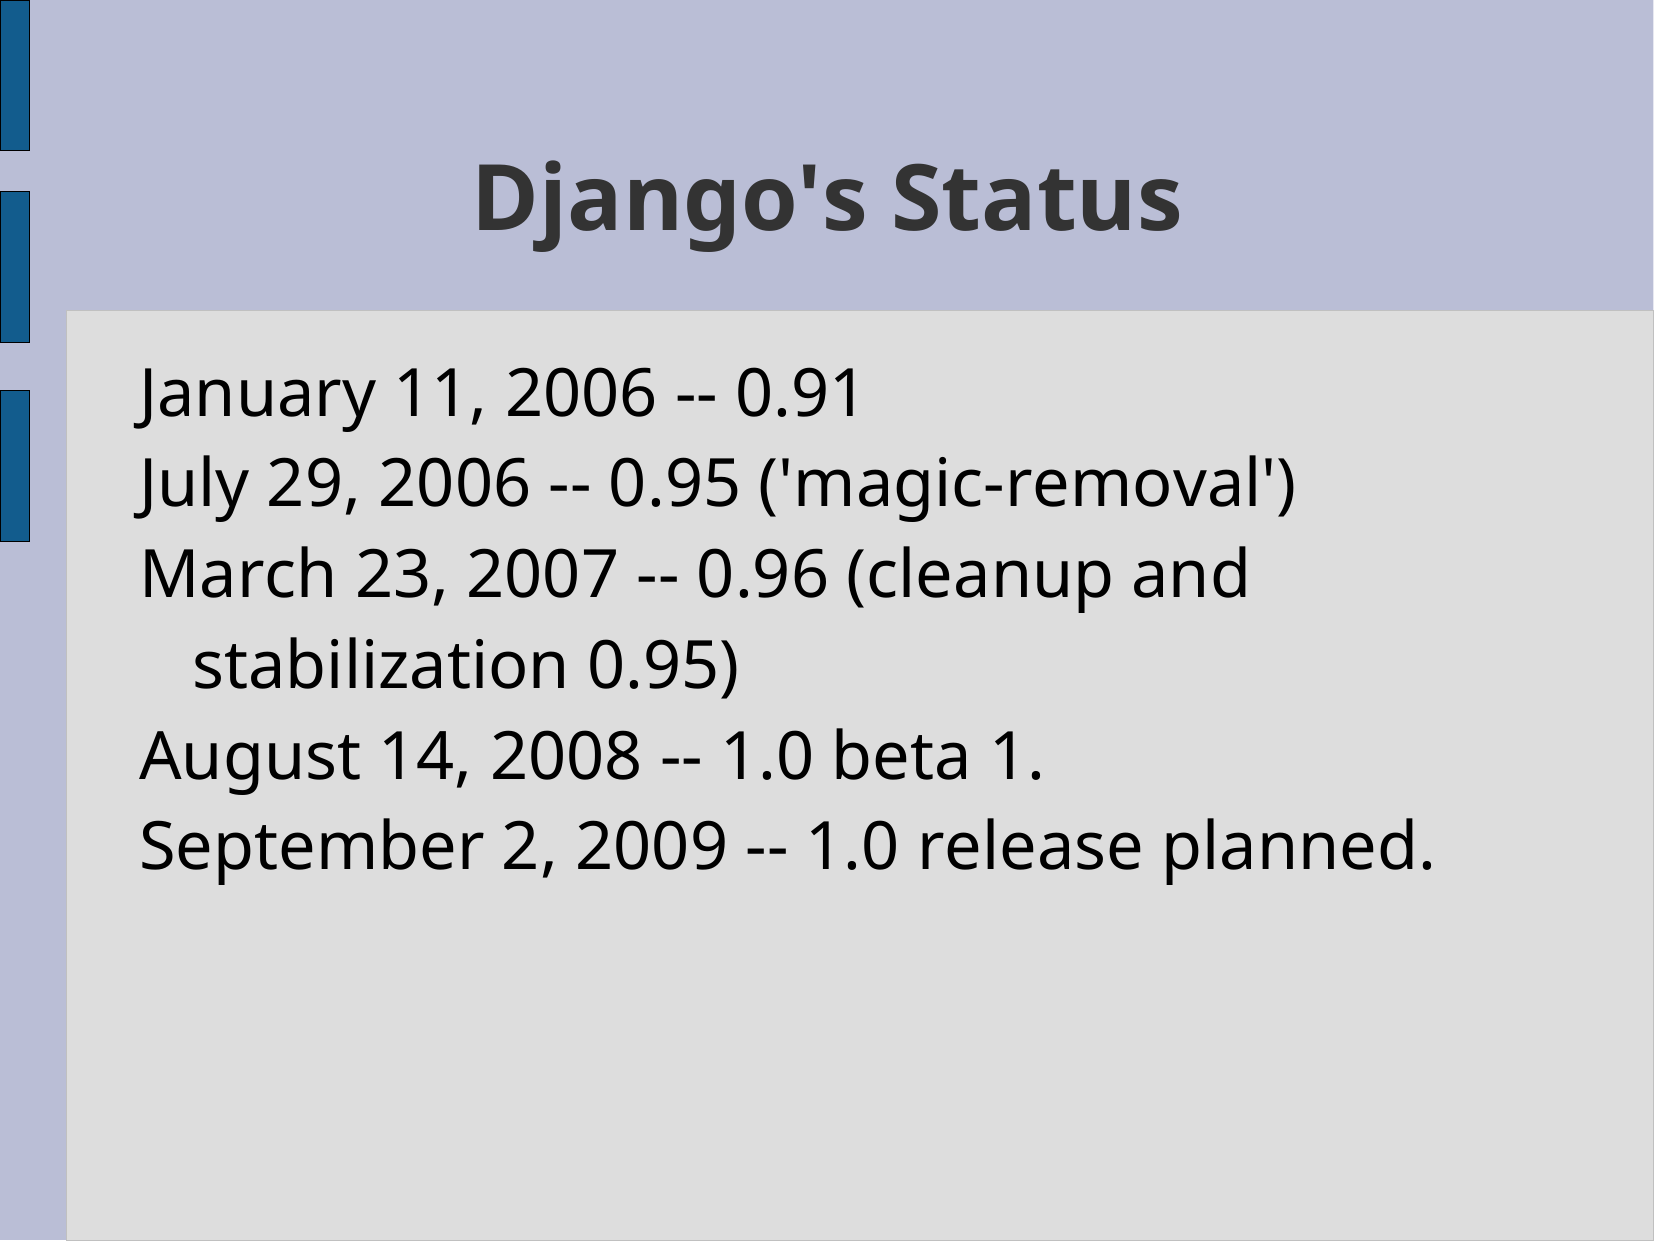

# Django's Status
January 11, 2006 -- 0.91
July 29, 2006 -- 0.95 ('magic-removal')
March 23, 2007 -- 0.96 (cleanup and stabilization 0.95)
August 14, 2008 -- 1.0 beta 1.
September 2, 2009 -- 1.0 release planned.